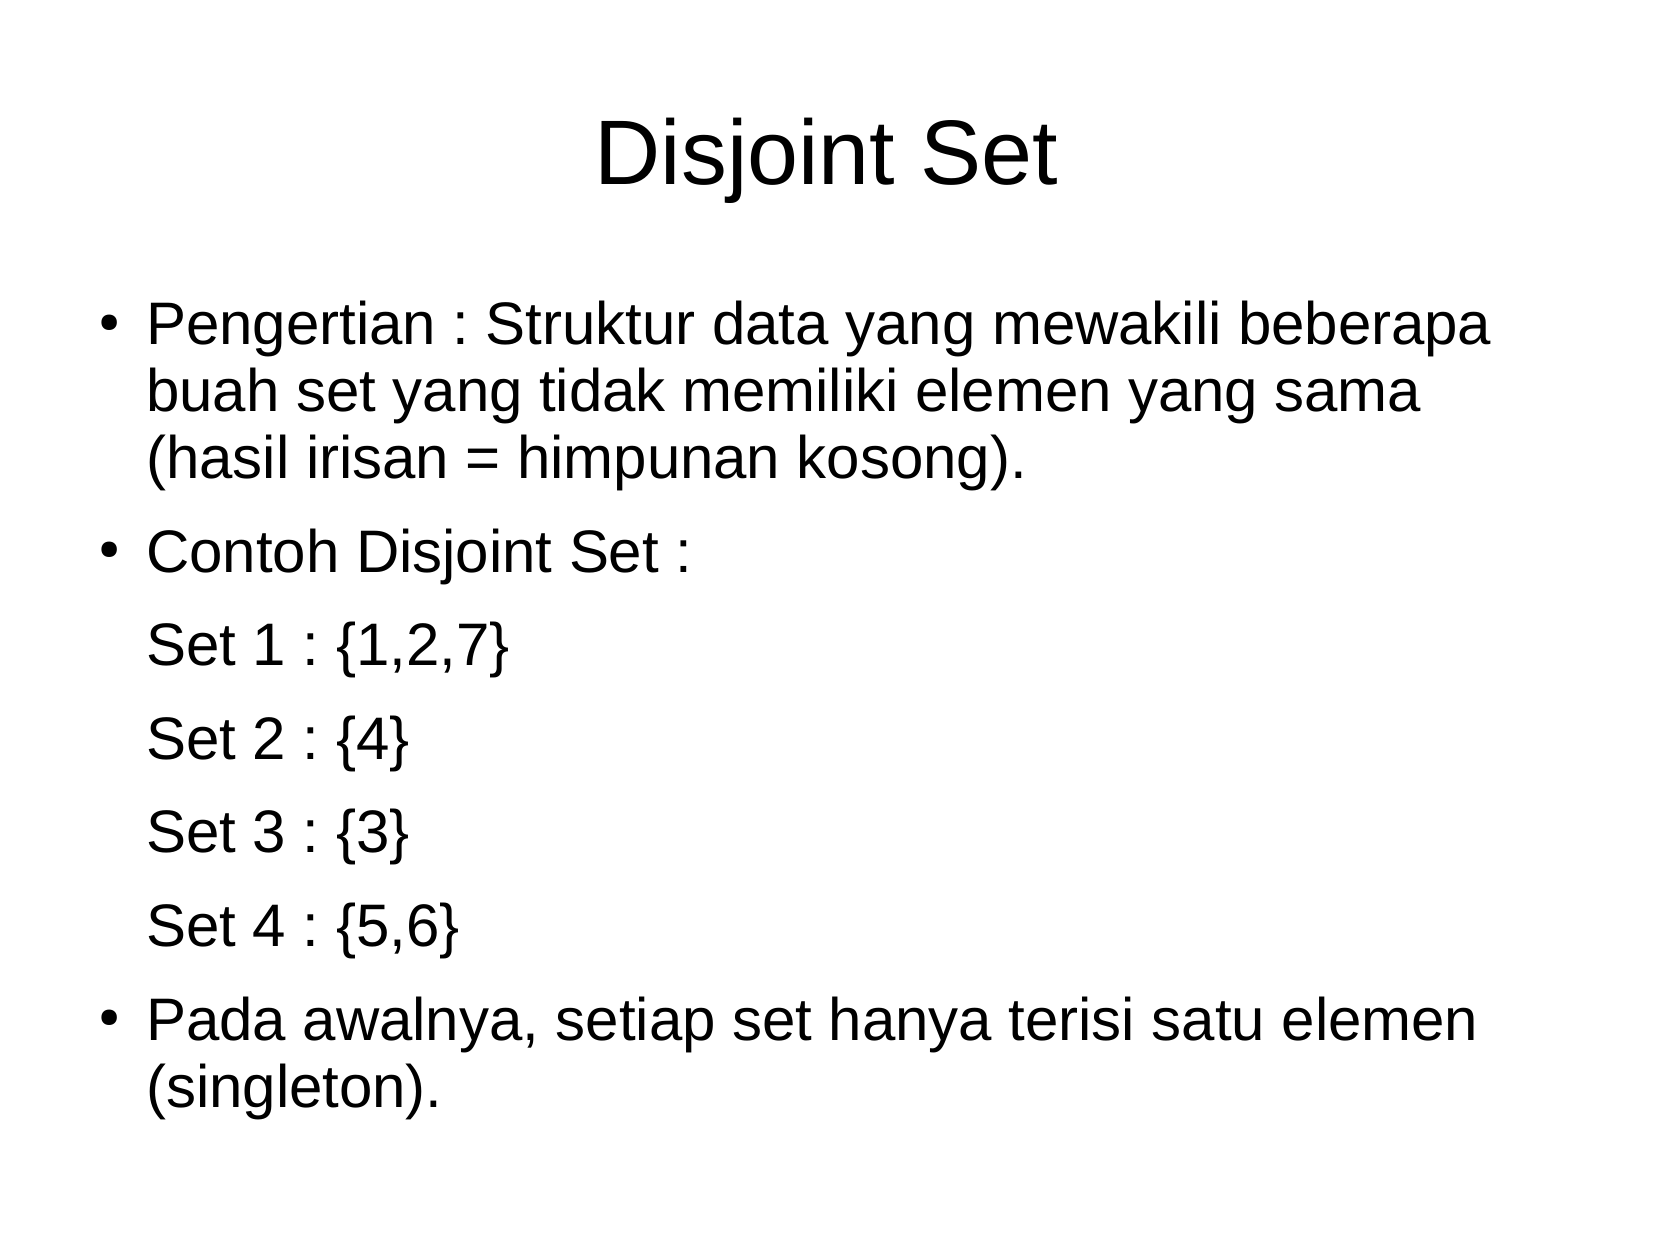

# Disjoint Set
Pengertian : Struktur data yang mewakili beberapa buah set yang tidak memiliki elemen yang sama (hasil irisan = himpunan kosong).
Contoh Disjoint Set :
Set 1 : {1,2,7}
Set 2 : {4}
Set 3 : {3}
Set 4 : {5,6}
Pada awalnya, setiap set hanya terisi satu elemen (singleton).